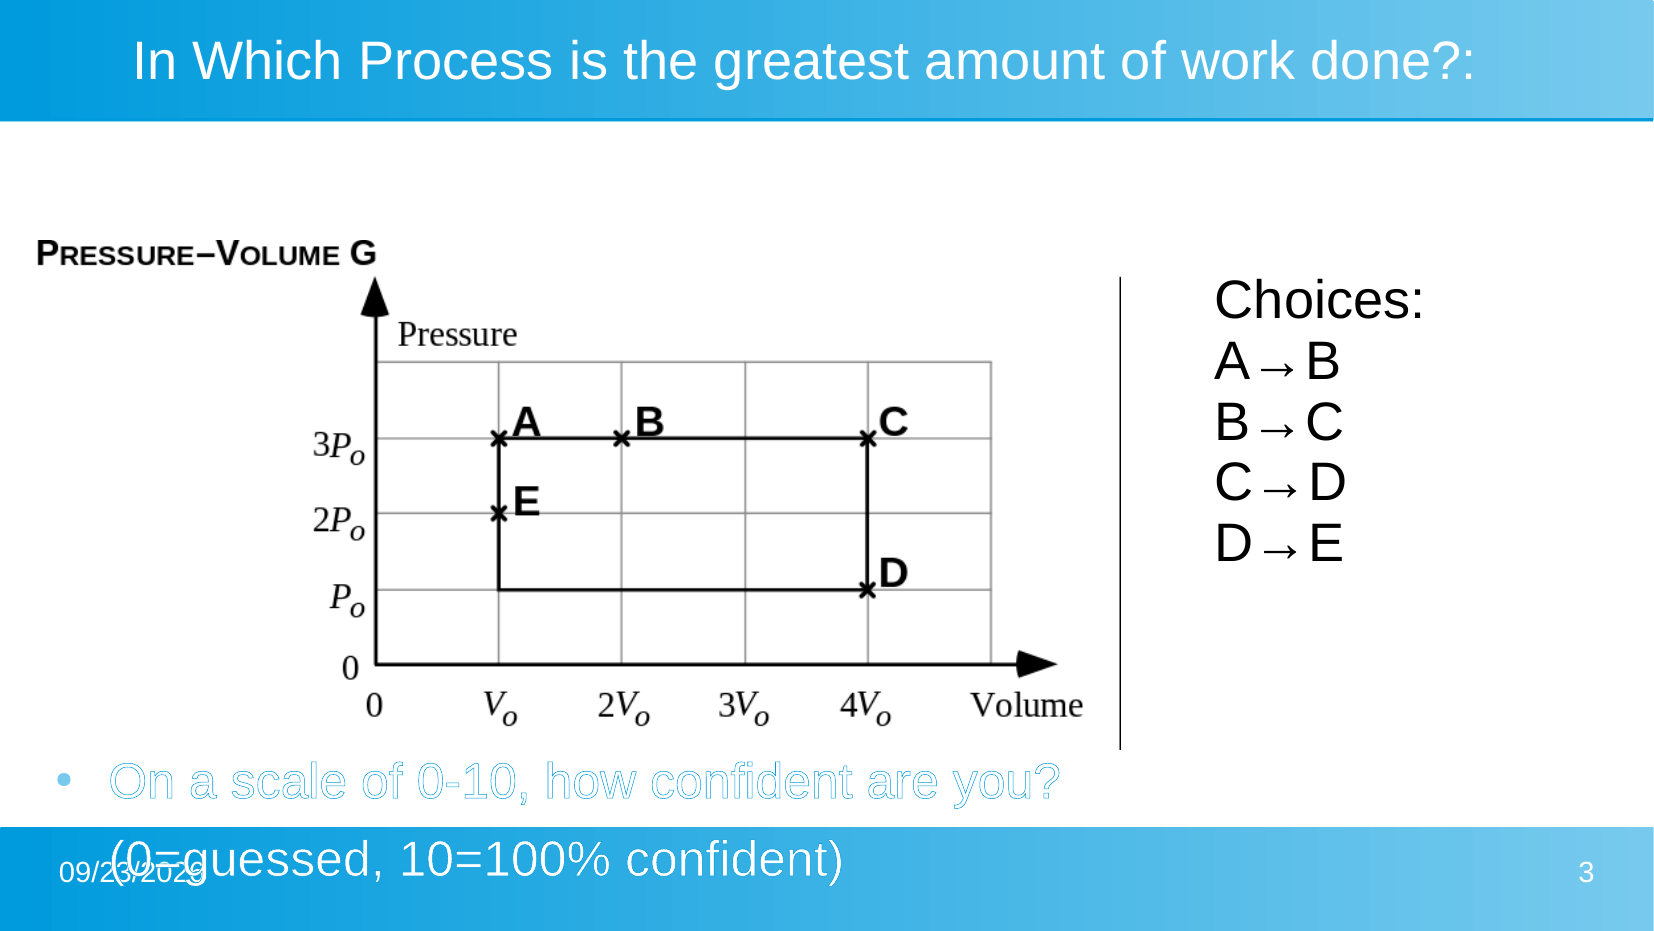

# In Which Process is the greatest amount of work done?:
Choices:
A→B
B→C
C→D
D→E
On a scale of 0-10, how confident are you?
(0=guessed, 10=100% confident)
3